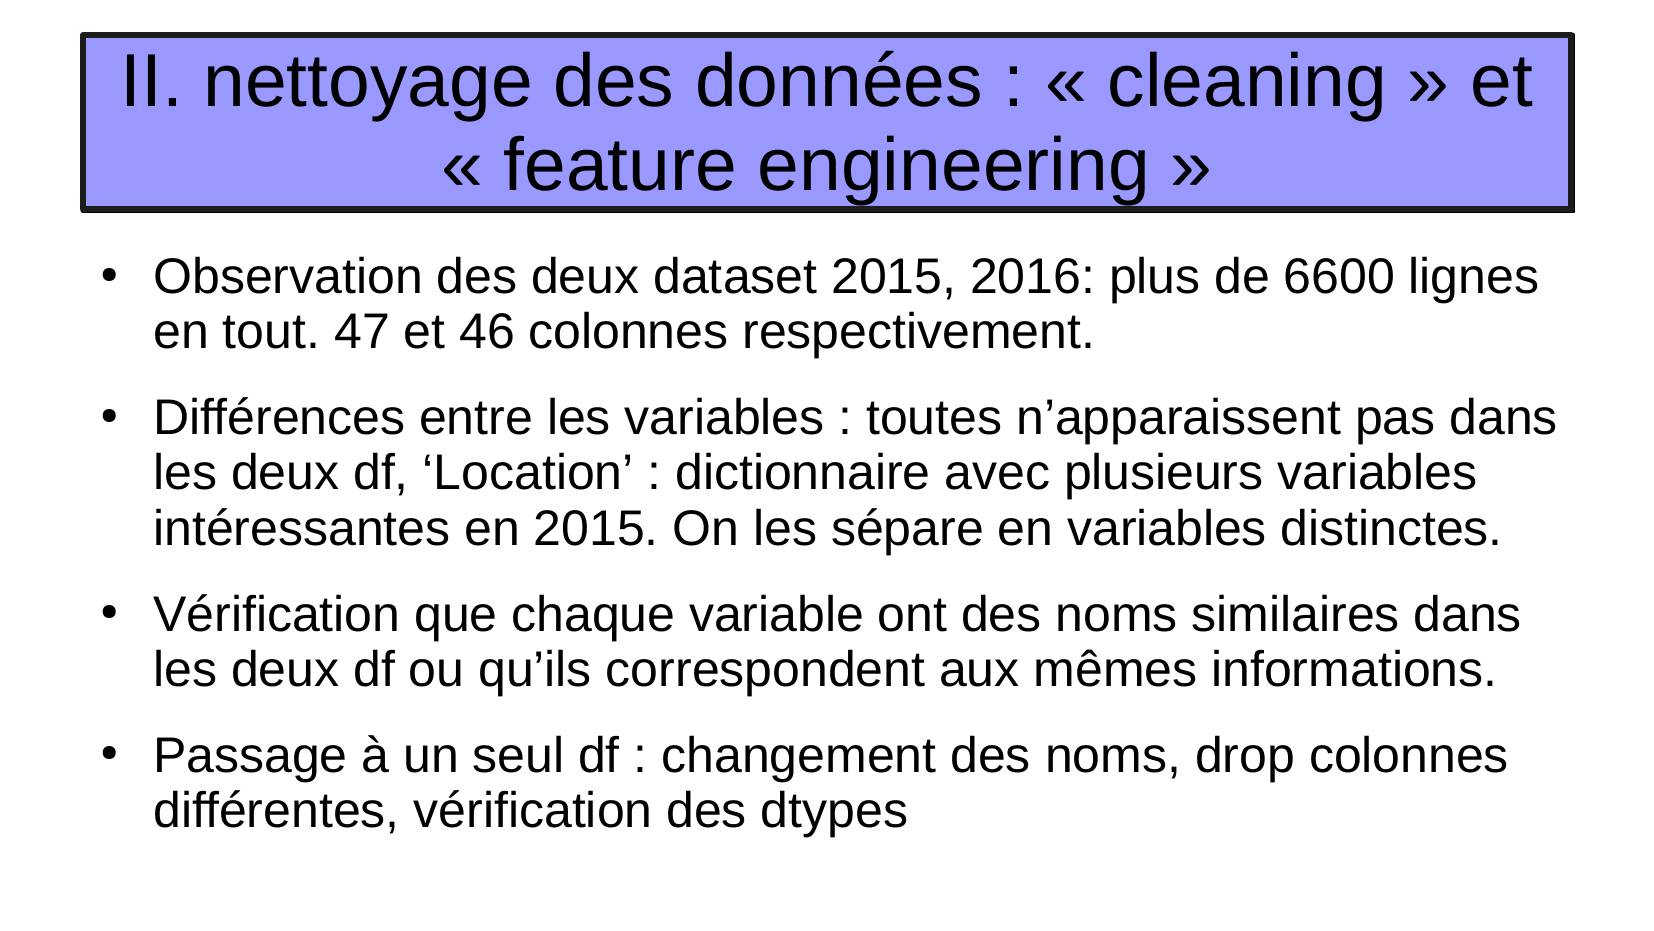

II. nettoyage des données : « cleaning » et « feature engineering »
#
Observation des deux dataset 2015, 2016: plus de 6600 lignes en tout. 47 et 46 colonnes respectivement.
Différences entre les variables : toutes n’apparaissent pas dans les deux df, ‘Location’ : dictionnaire avec plusieurs variables intéressantes en 2015. On les sépare en variables distinctes.
Vérification que chaque variable ont des noms similaires dans les deux df ou qu’ils correspondent aux mêmes informations.
Passage à un seul df : changement des noms, drop colonnes différentes, vérification des dtypes